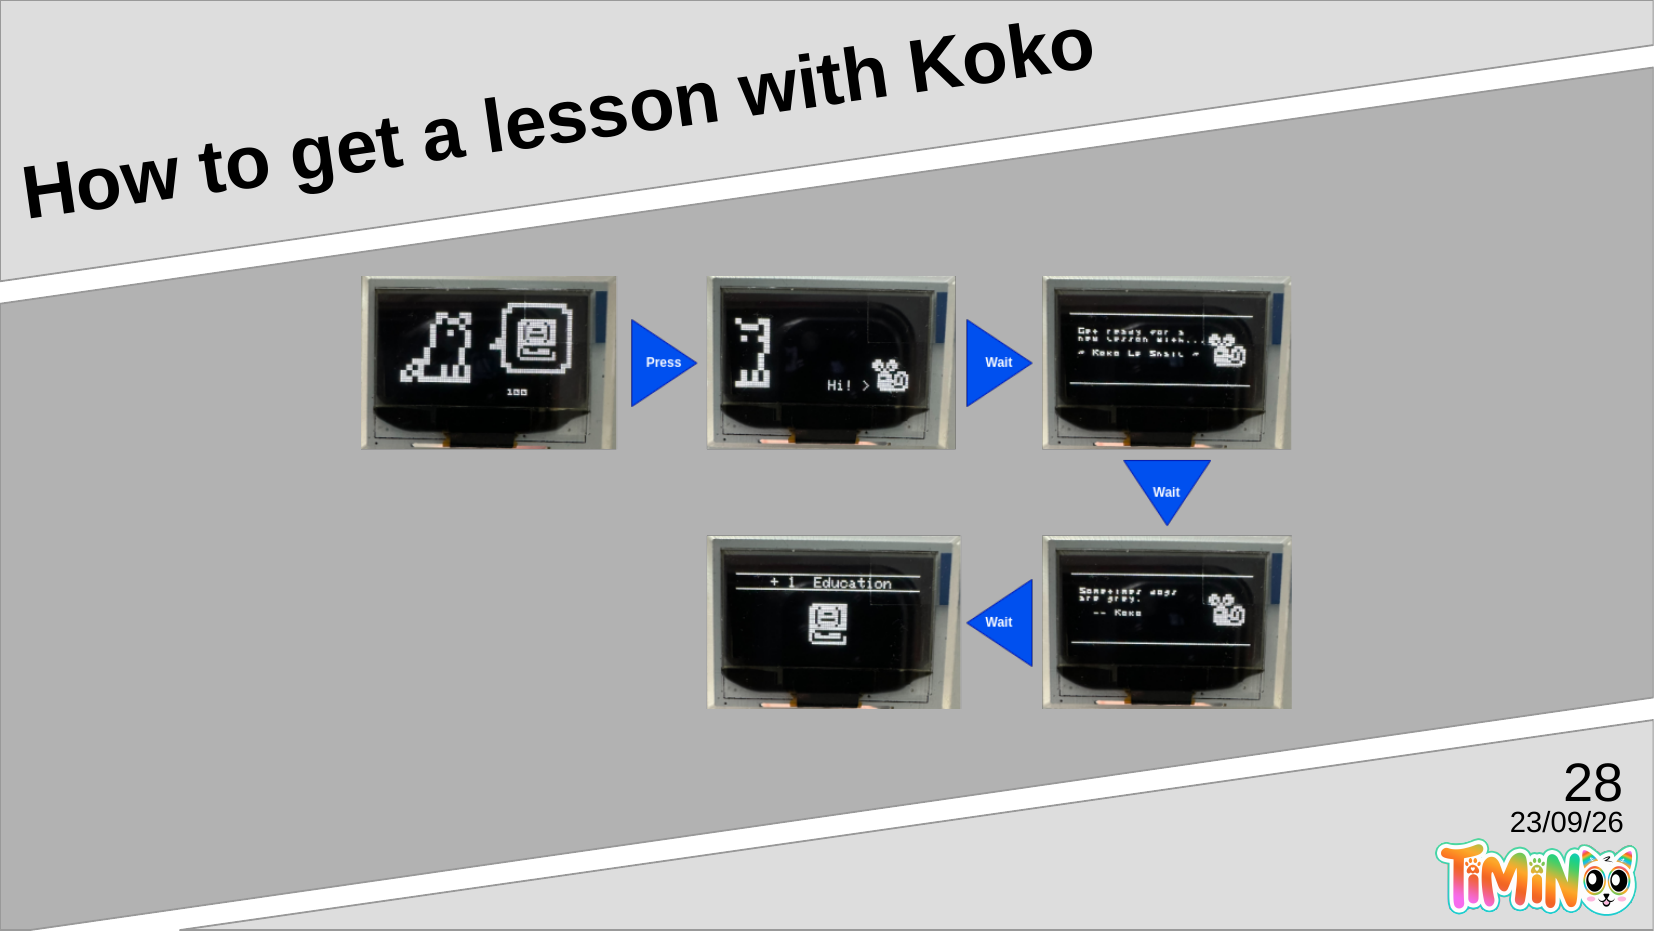

# How to get a lesson with Koko
28